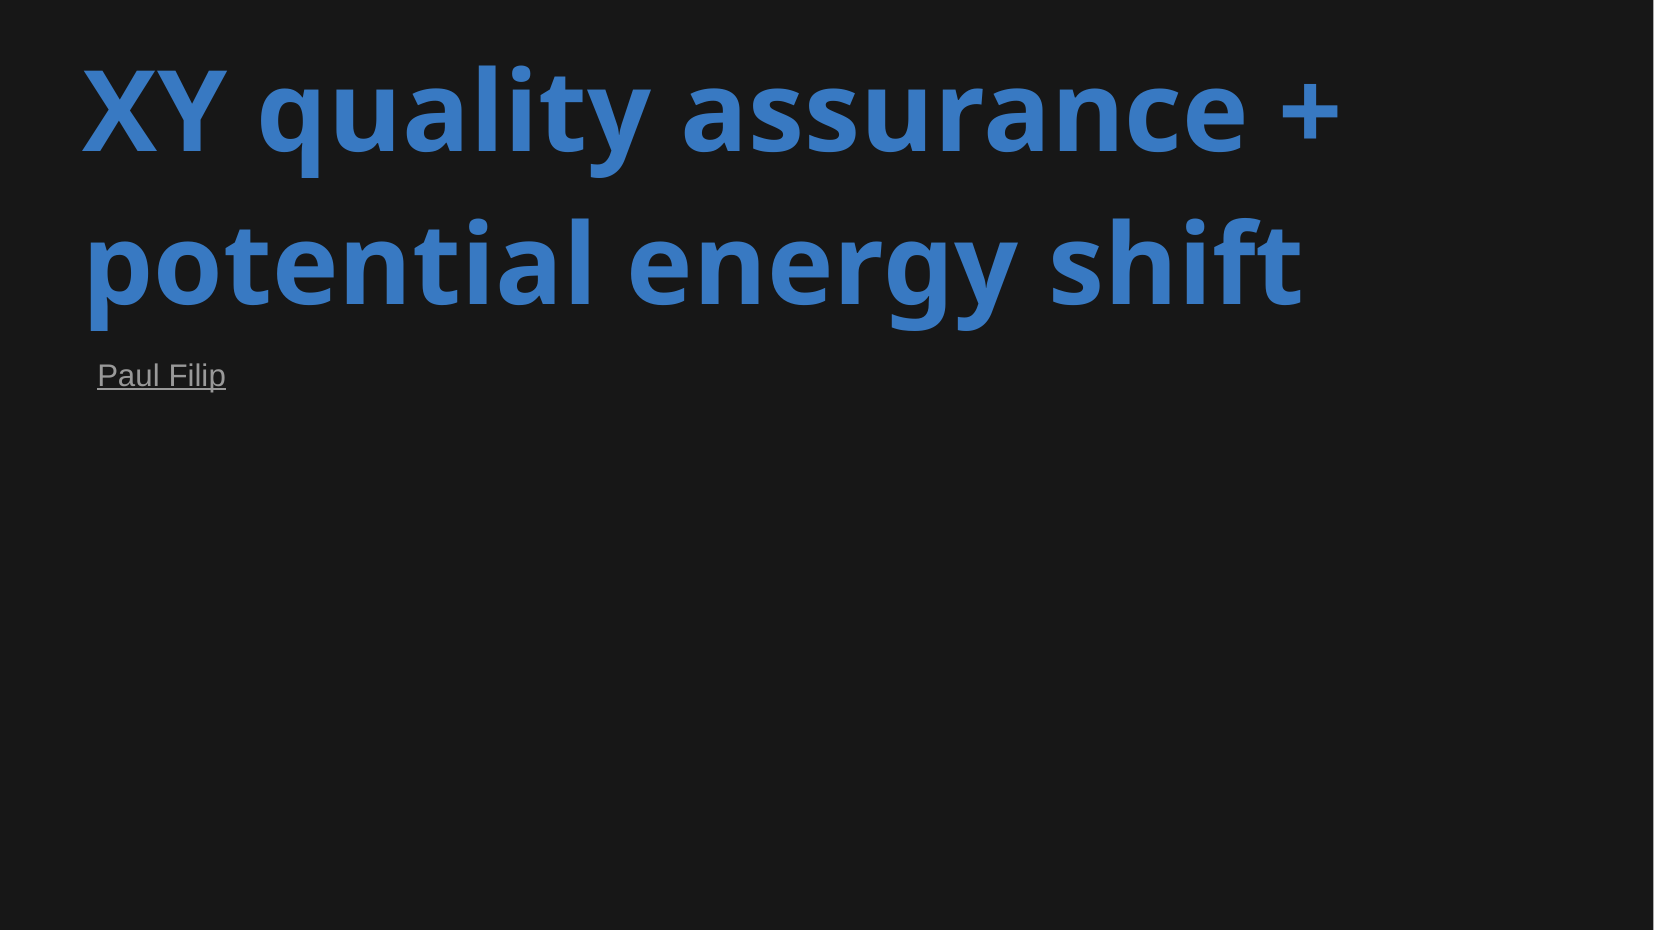

# XY quality assurance + potential energy shift